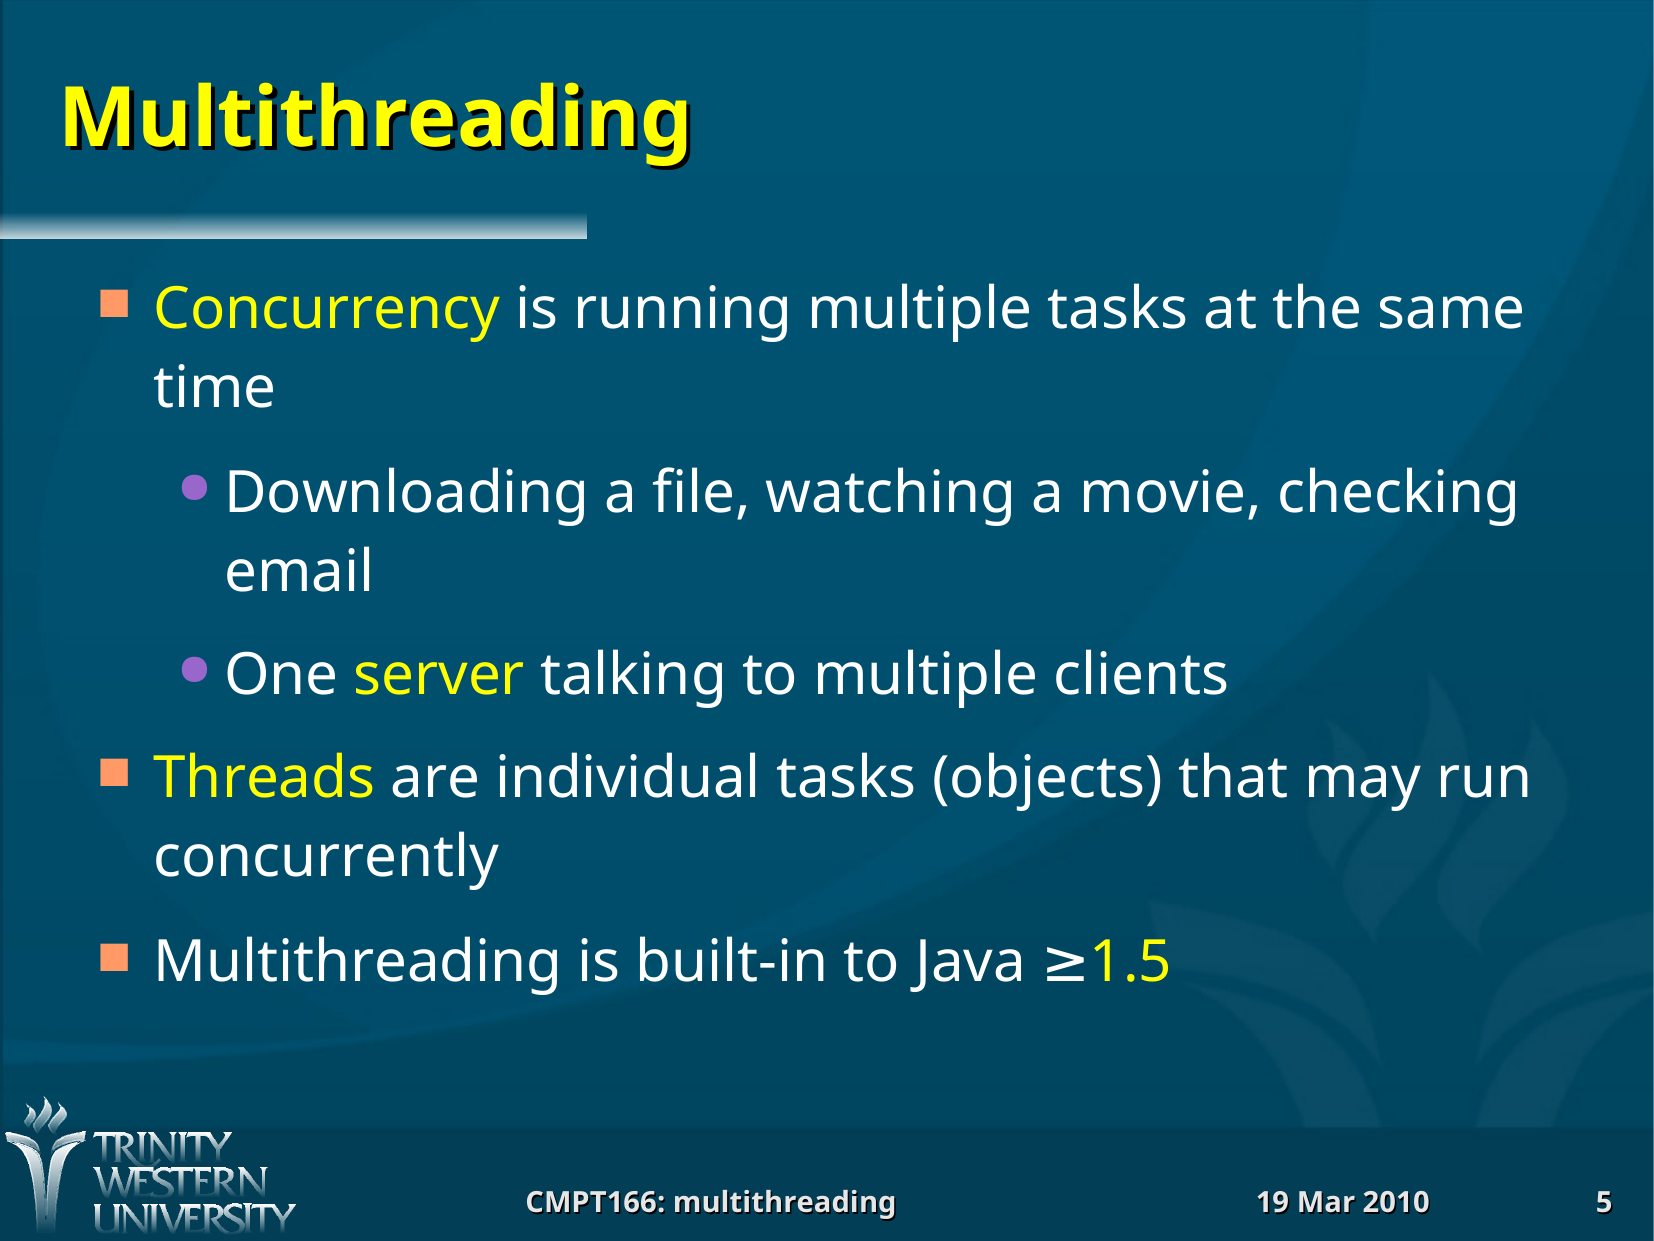

# Multithreading
Concurrency is running multiple tasks at the same time
Downloading a file, watching a movie, checking email
One server talking to multiple clients
Threads are individual tasks (objects) that may run concurrently
Multithreading is built-in to Java ≥1.5
CMPT166: multithreading
19 Mar 2010
5